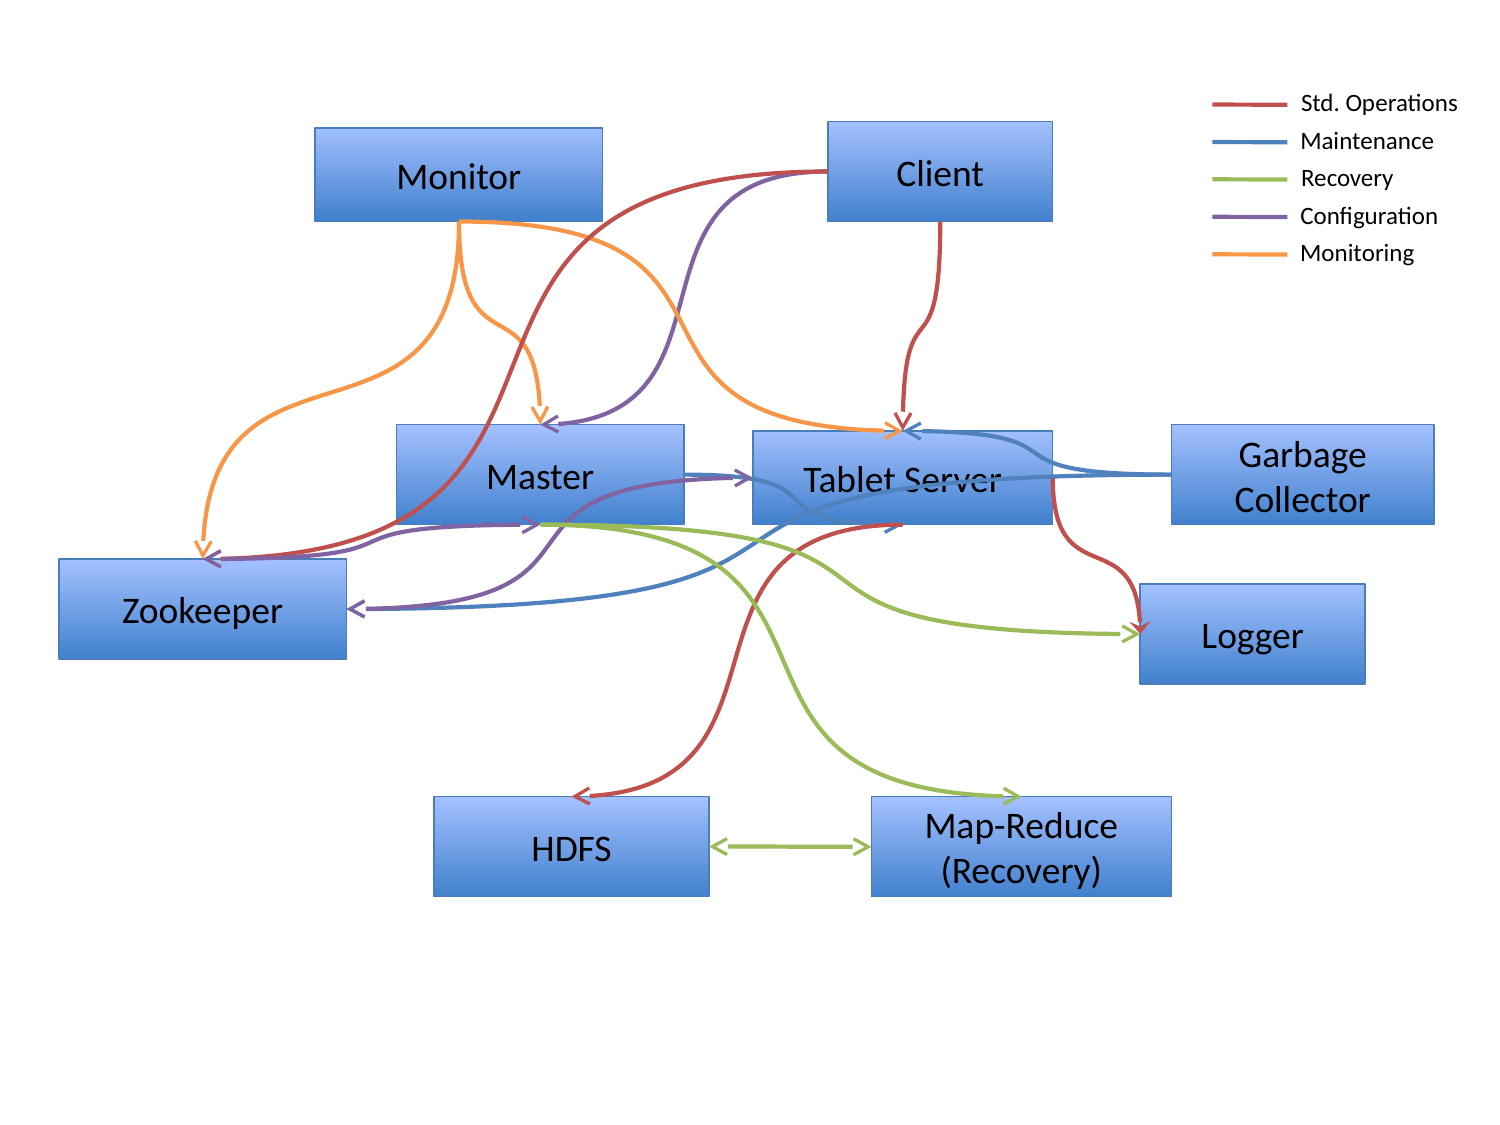

Std. Operations
Maintenance
Client
Monitor
Recovery
Configuration
Monitoring
Master
Garbage Collector
Tablet Server
Zookeeper
Logger
HDFS
Map-Reduce
(Recovery)